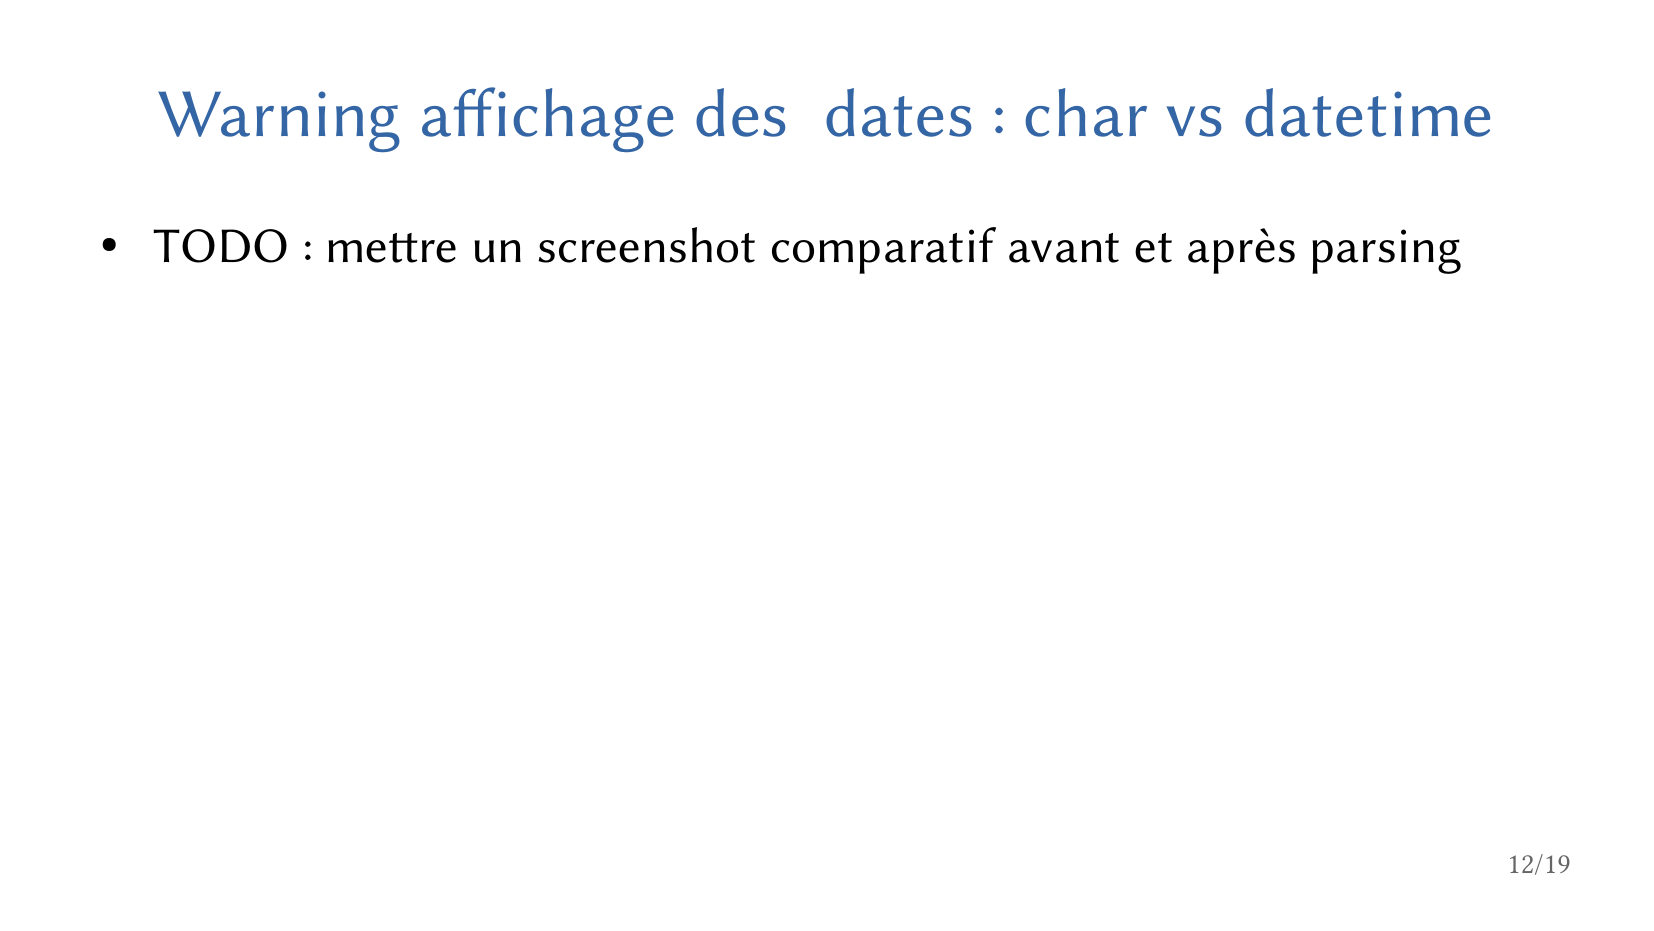

# Warning affichage des dates : char vs datetime
TODO : mettre un screenshot comparatif avant et après parsing
12